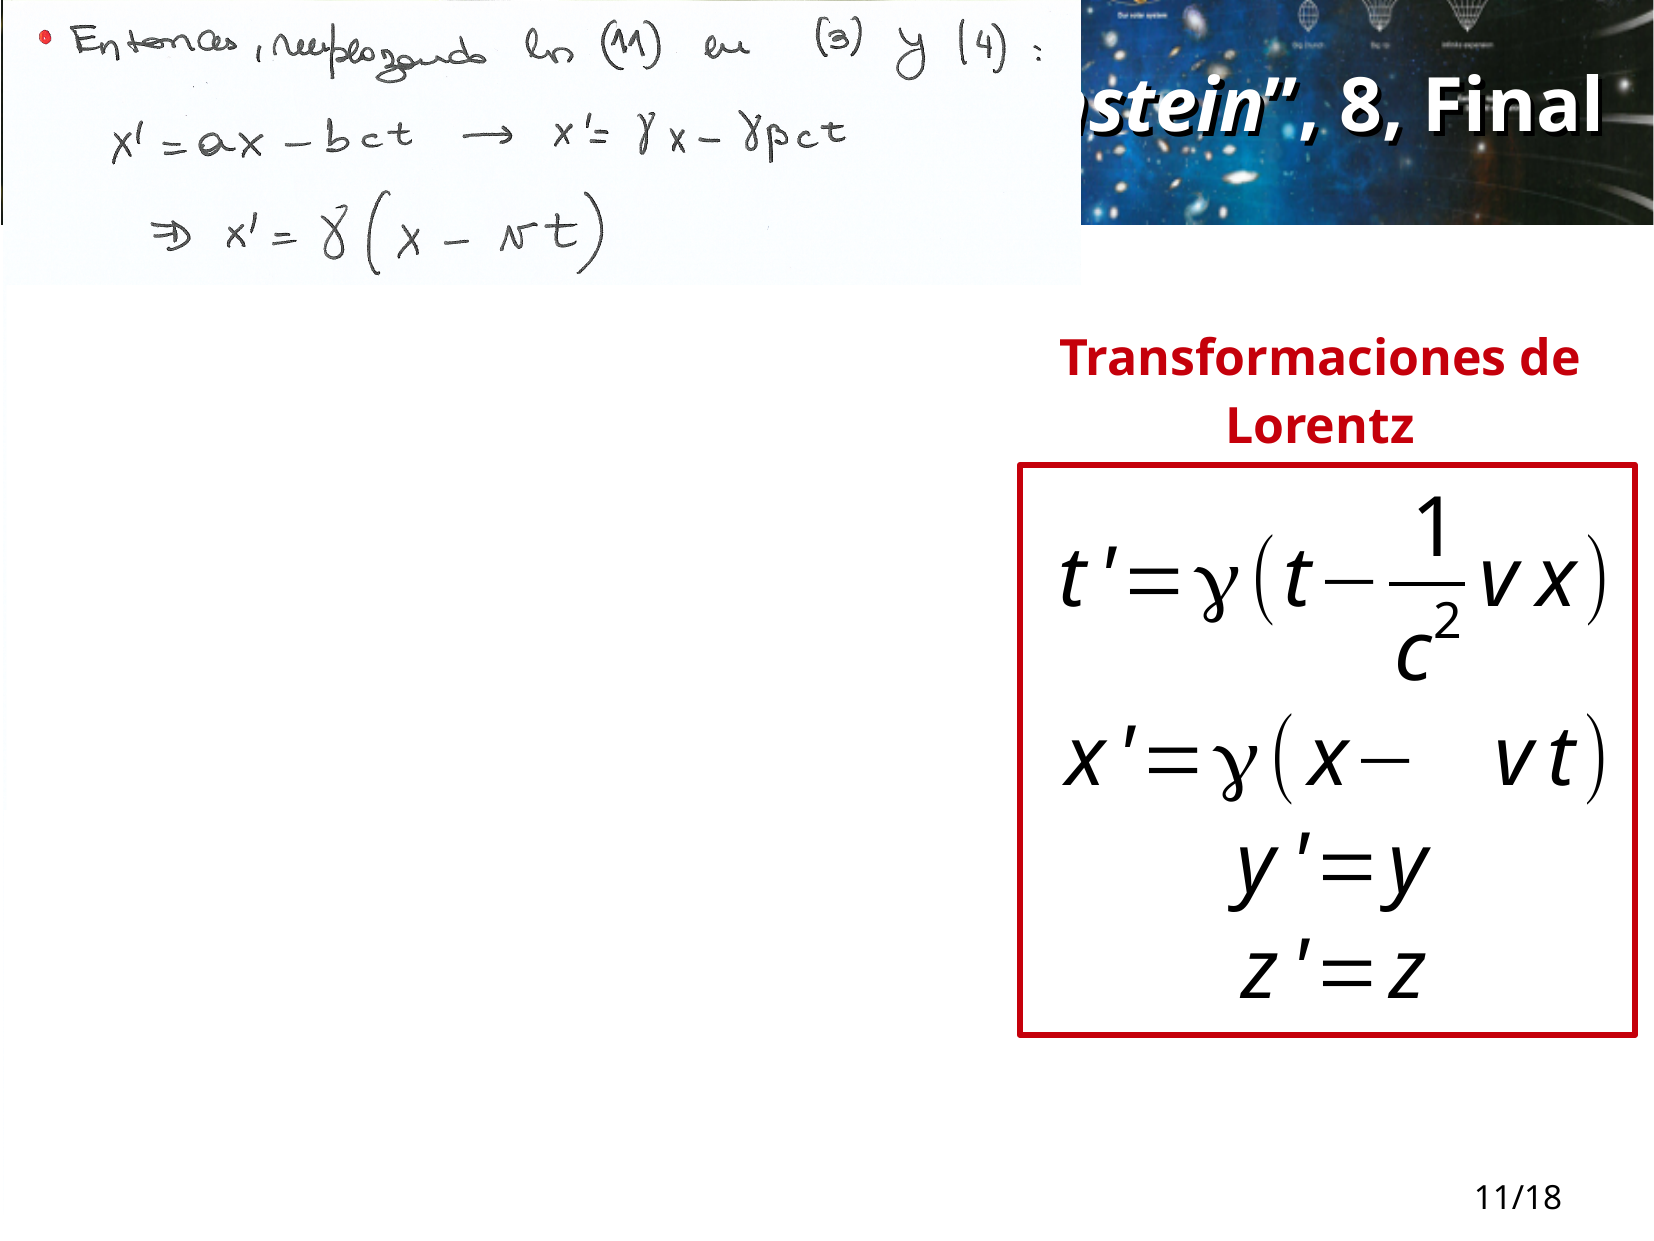

# Derivación “a la Einstein”, 8, Final
Transformaciones de Lorentz
Ago 22, 2017
H. Asorey - IPAC 2017 - 03
11